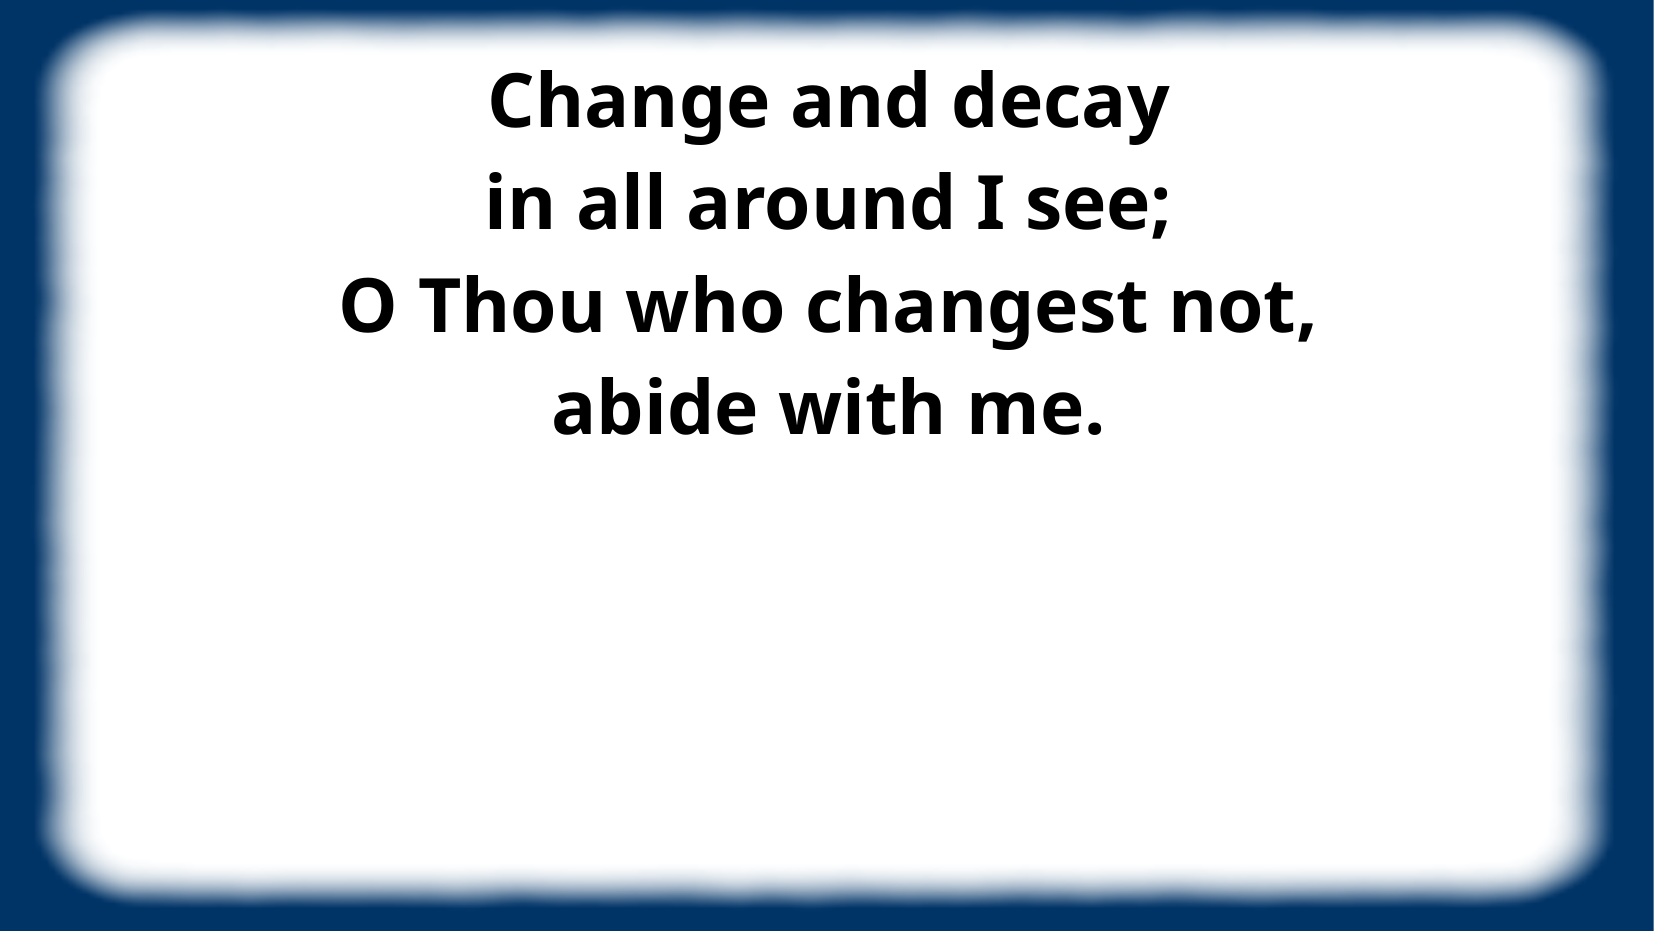

Change and decay
in all around I see;
O Thou who changest not,
abide with me.